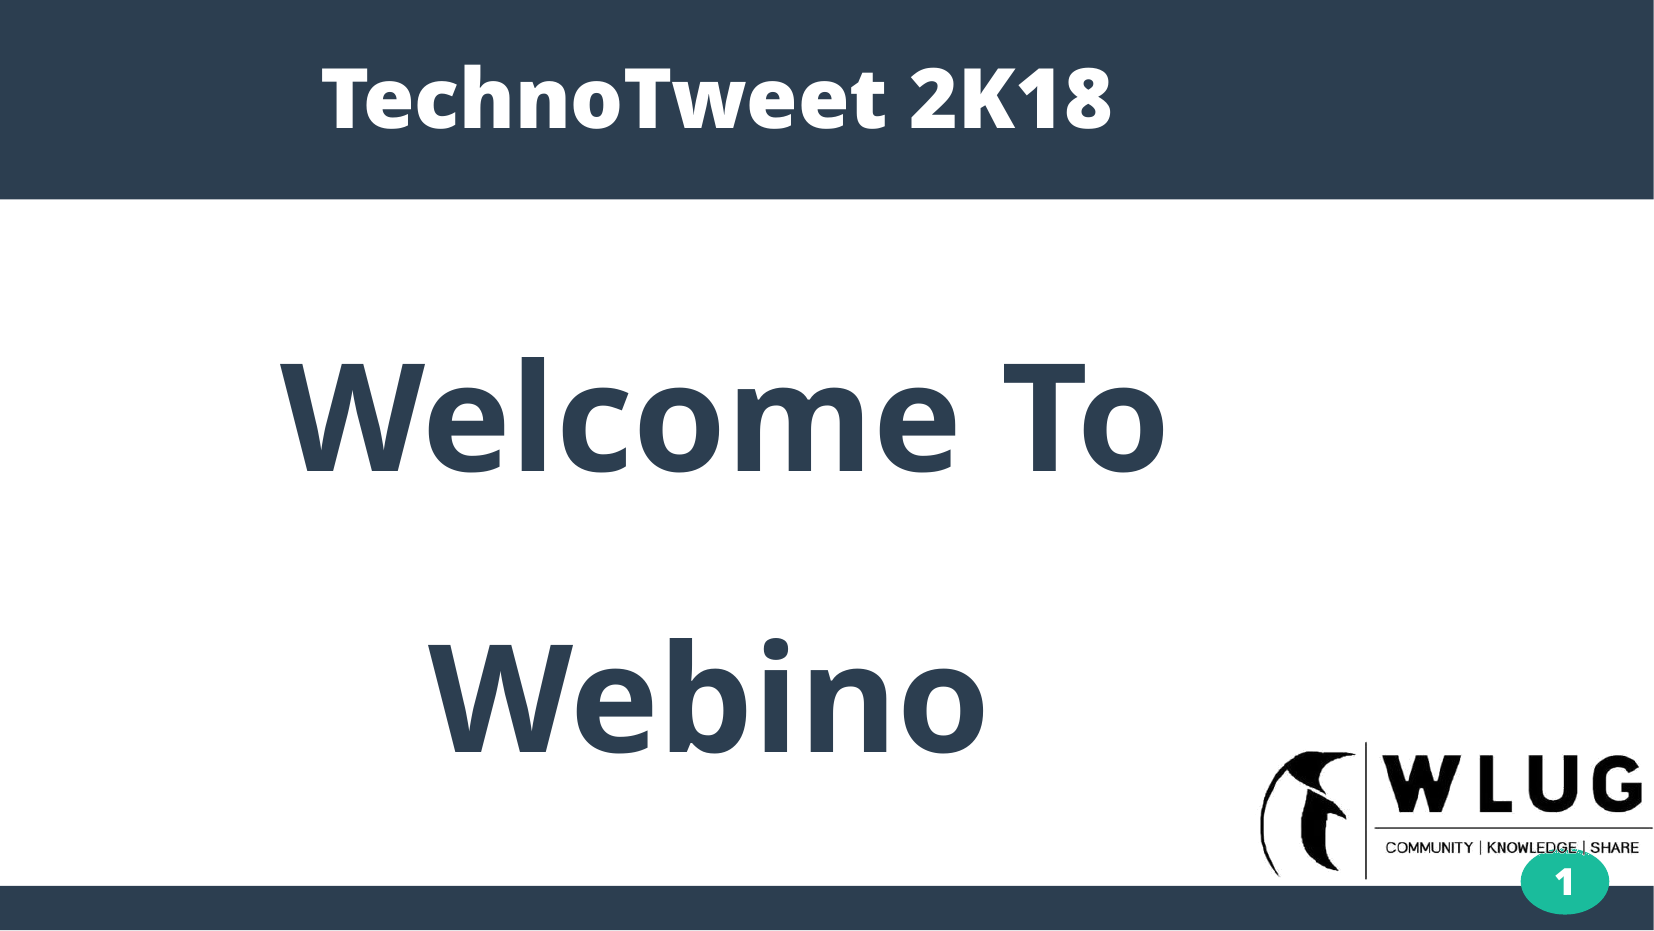

# TechnoTweet 2K18
			Welcome To
					Webino
1